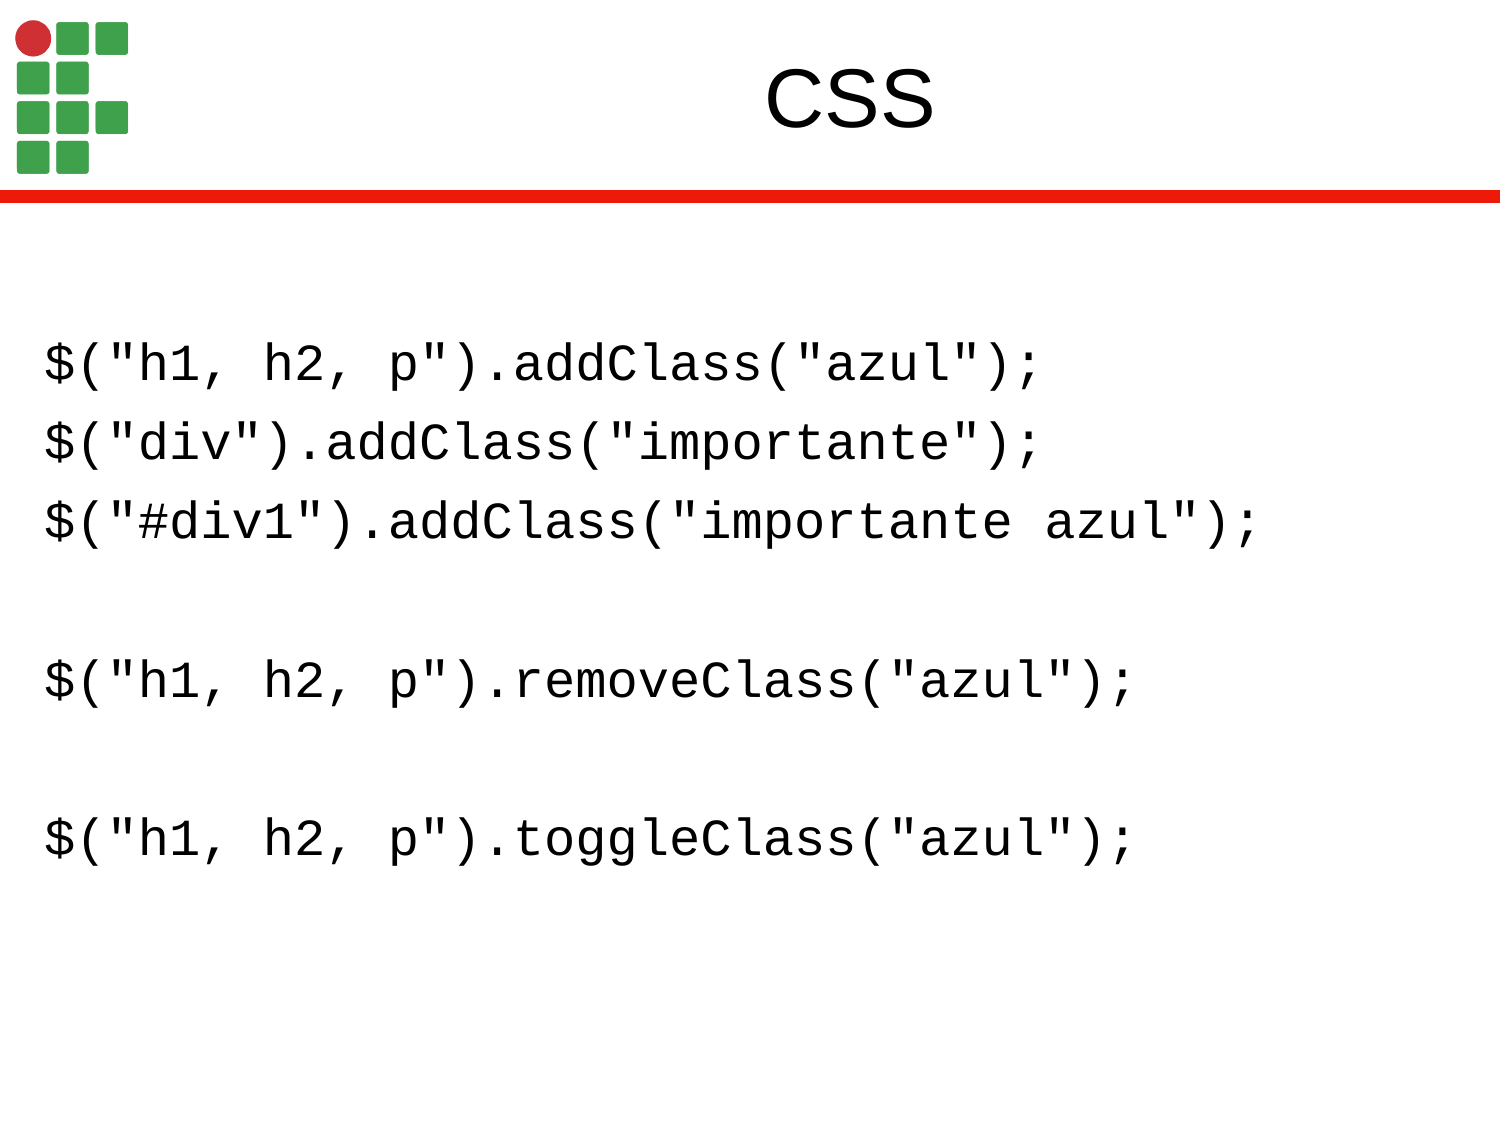

# CSS
$("h1, h2, p").addClass("azul");
$("div").addClass("importante");
$("#div1").addClass("importante azul");
$("h1, h2, p").removeClass("azul");
$("h1, h2, p").toggleClass("azul");